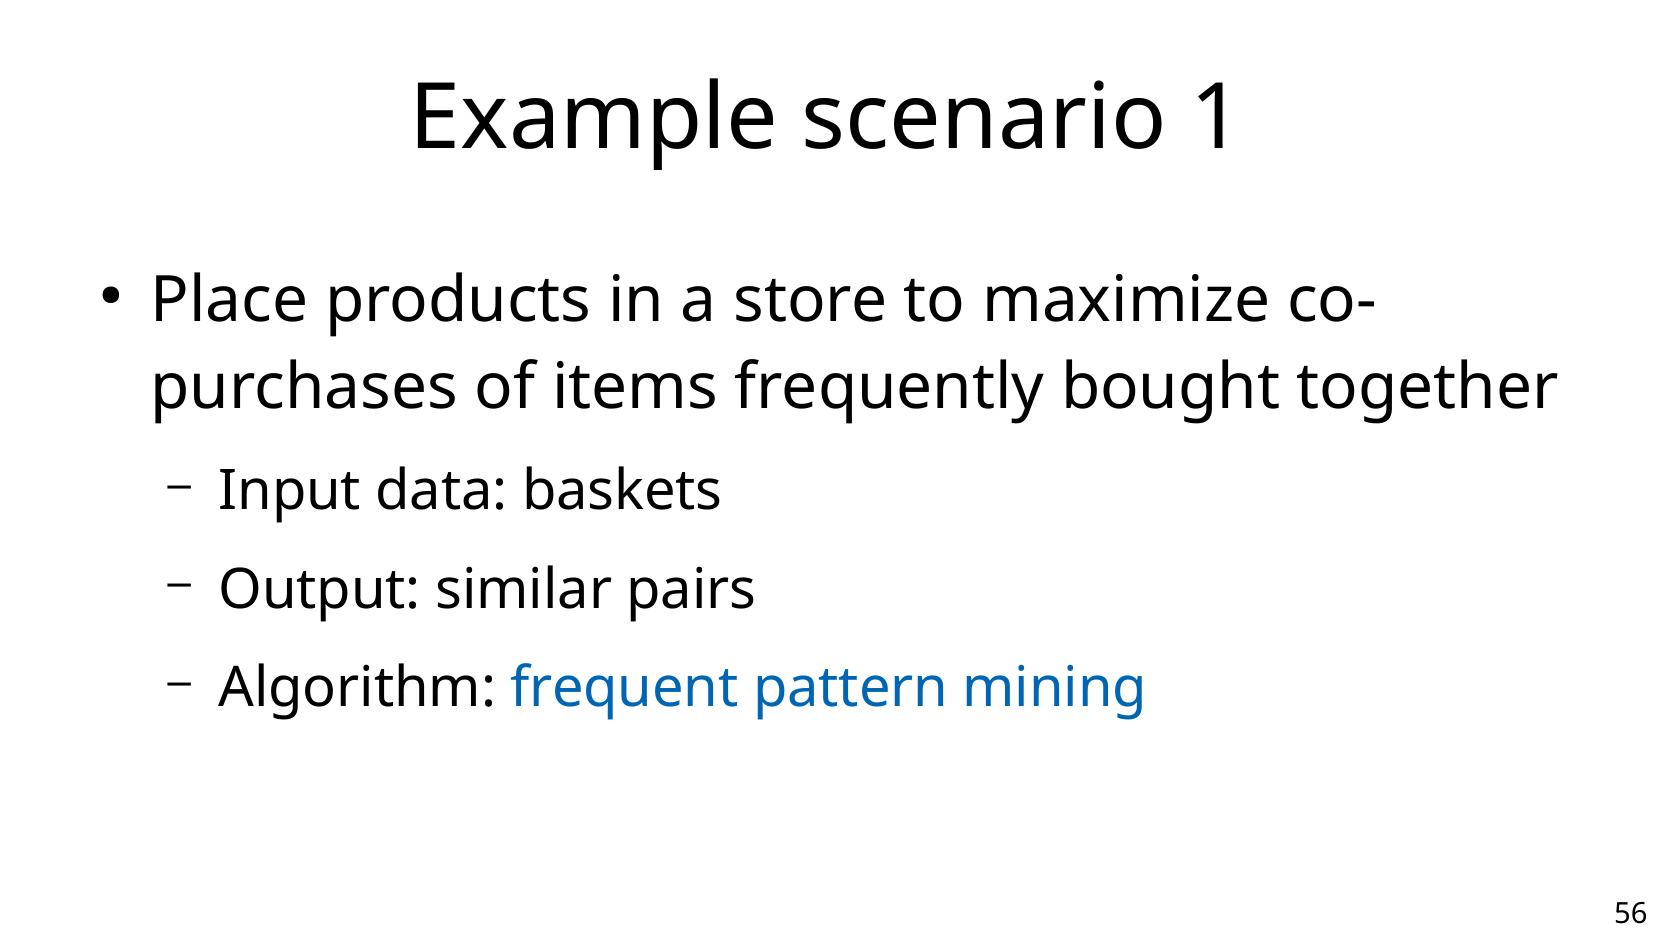

# Example scenario 1
Place products in a store to maximize co-purchases of items frequently bought together
Input data: baskets
Output: similar pairs
Algorithm: frequent pattern mining
56